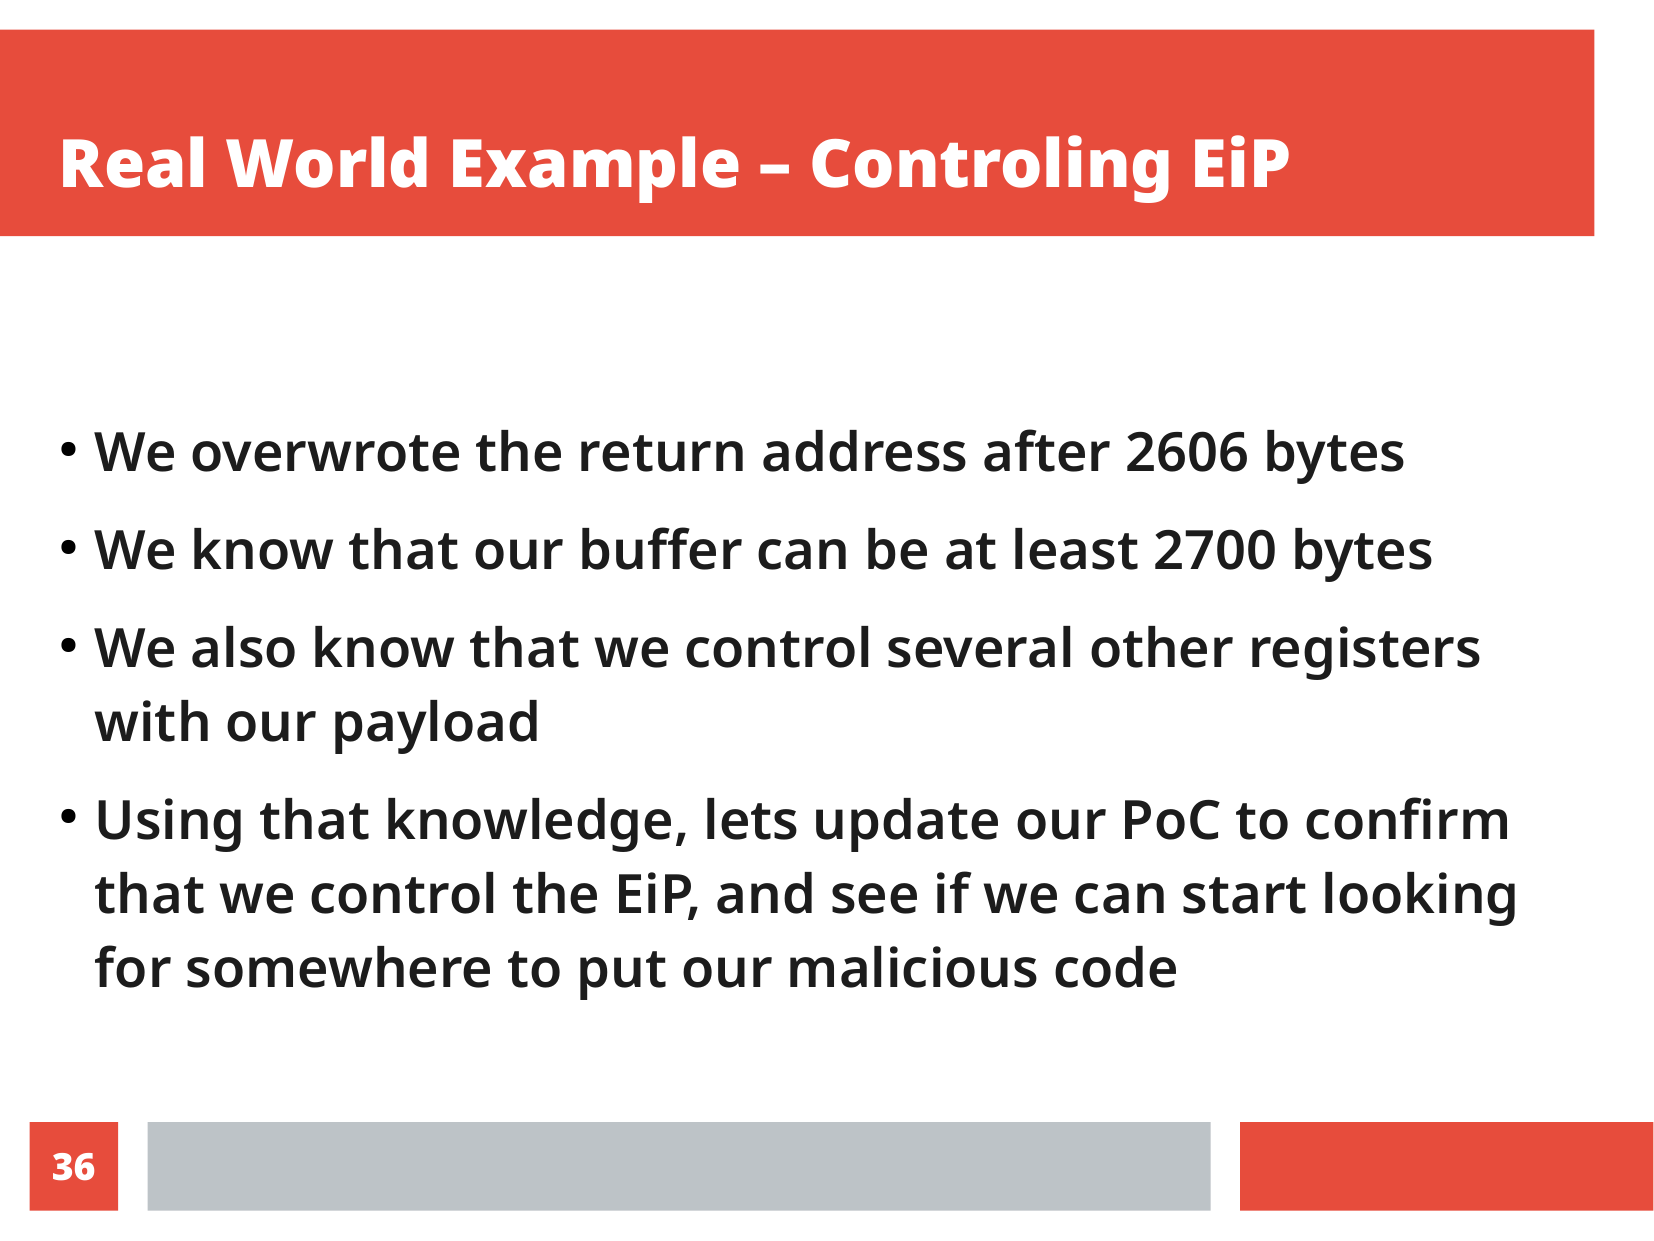

# Real World Example – Controling EiP
We overwrote the return address after 2606 bytes
We know that our buffer can be at least 2700 bytes
We also know that we control several other registers with our payload
Using that knowledge, lets update our PoC to confirm that we control the EiP, and see if we can start looking for somewhere to put our malicious code
36